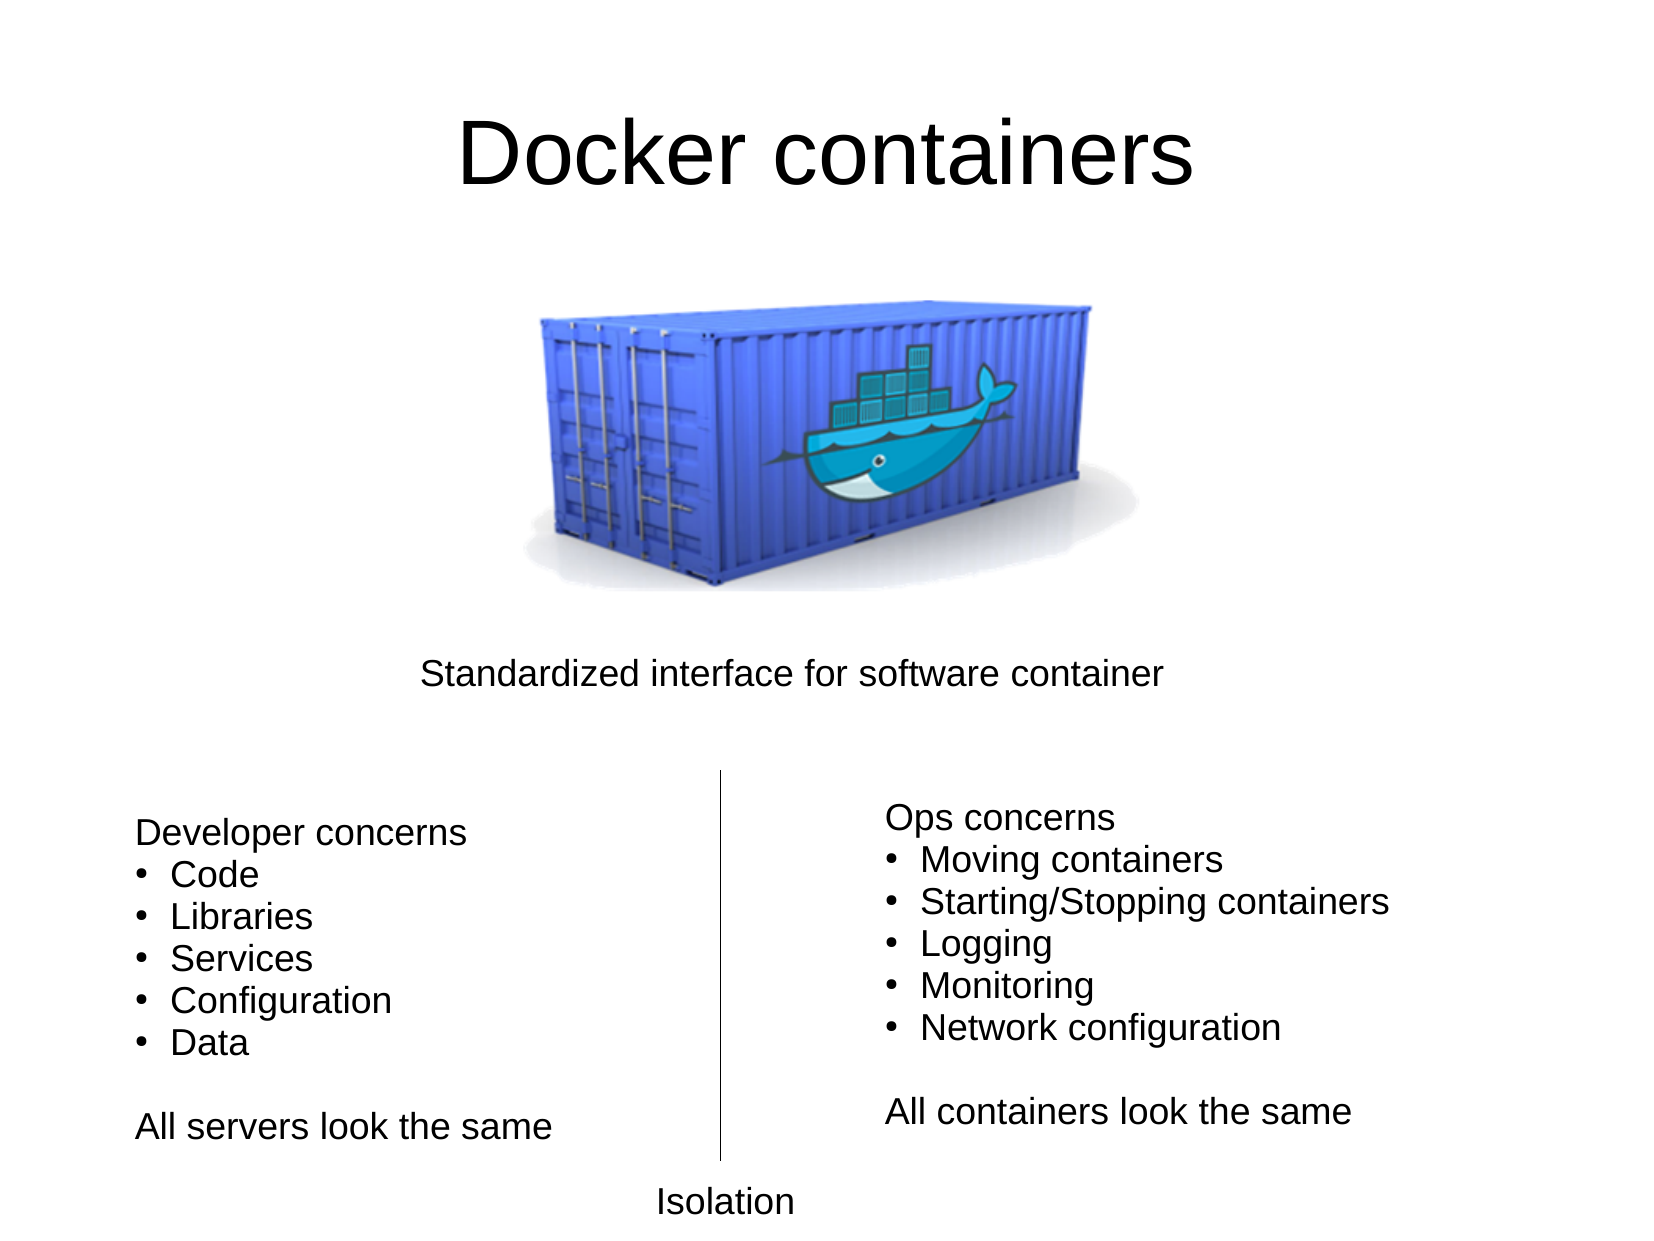

# Docker containers
Standardized interface for software container
Ops concerns
Moving containers
Starting/Stopping containers
Logging
Monitoring
Network configuration
All containers look the same
Developer concerns
Code
Libraries
Services
Configuration
Data
All servers look the same
Isolation